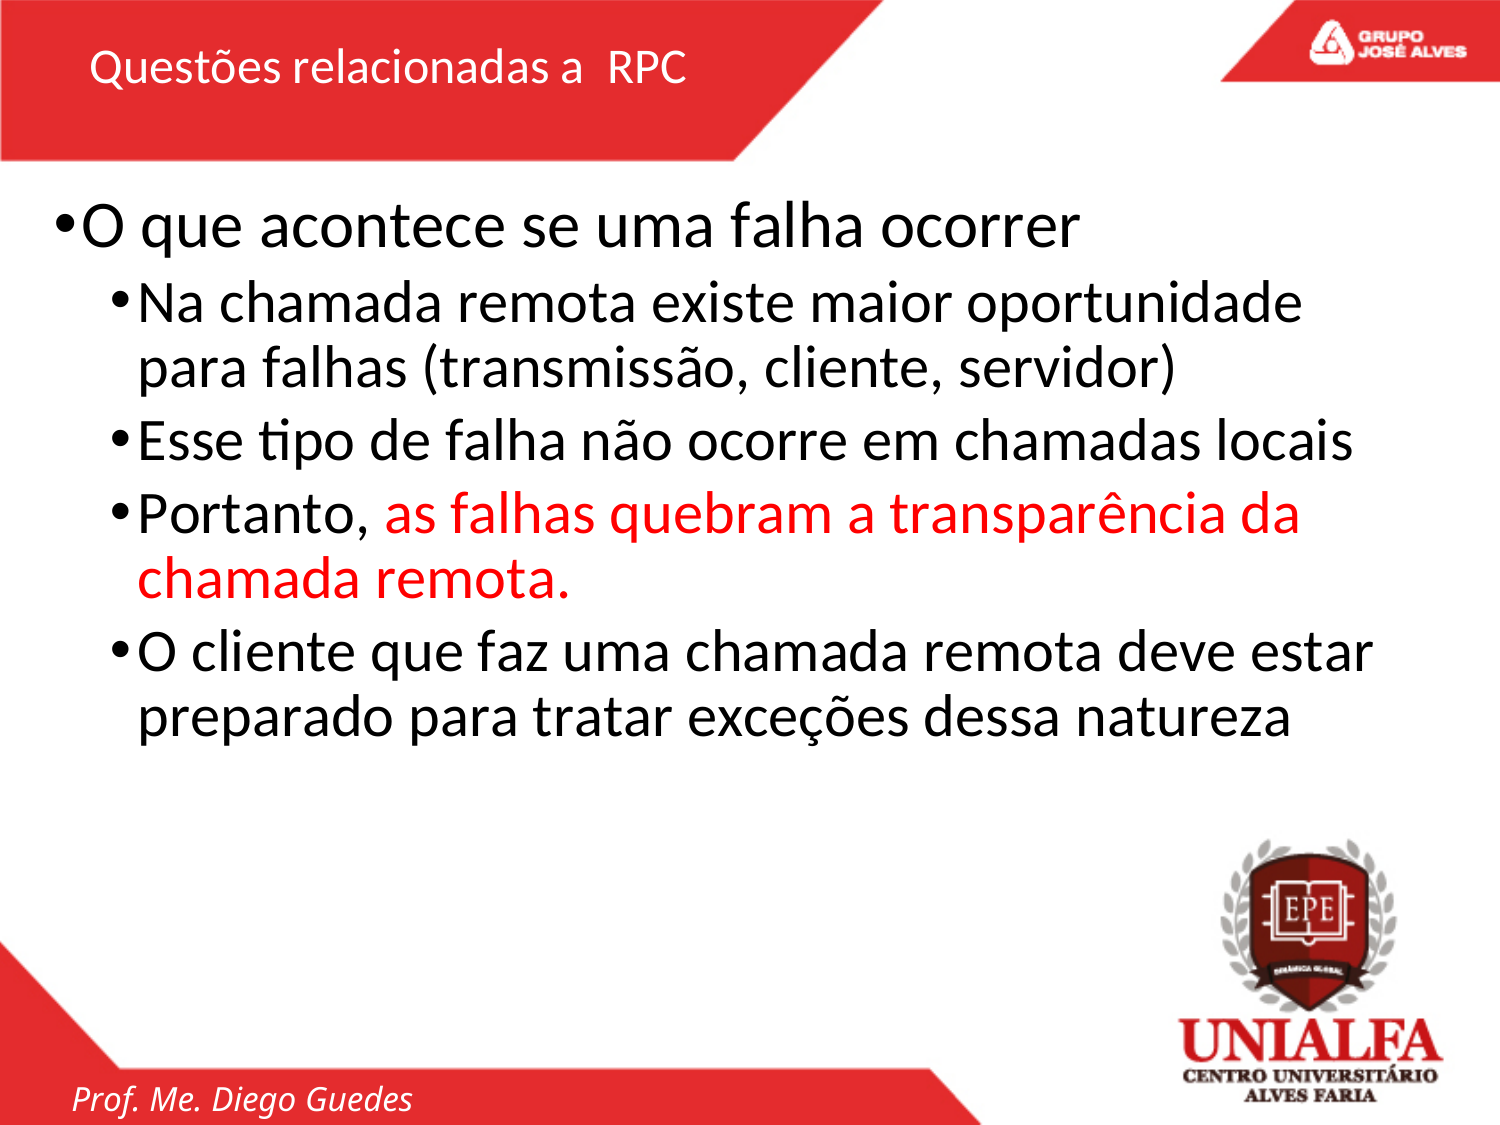

Questões relacionadas a RPC
# O que acontece se uma falha ocorrer
Na chamada remota existe maior oportunidade para falhas (transmissão, cliente, servidor)
Esse tipo de falha não ocorre em chamadas locais
Portanto, as falhas quebram a transparência da chamada remota.
O cliente que faz uma chamada remota deve estar preparado para tratar exceções dessa natureza
Prof. Me. Diego Guedes